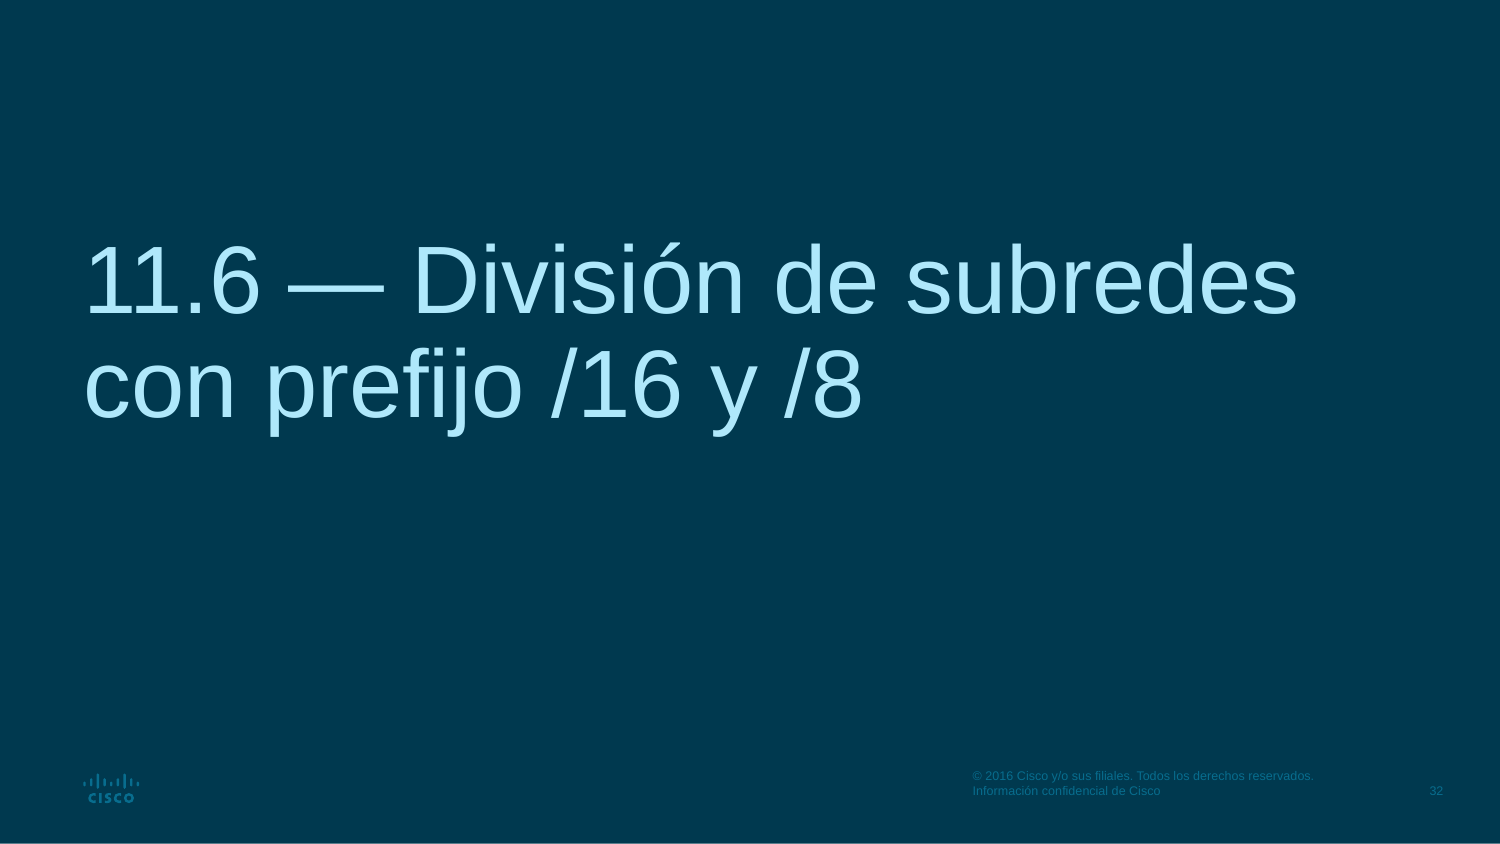

# 11.6 — División de subredes con prefijo /16 y /8